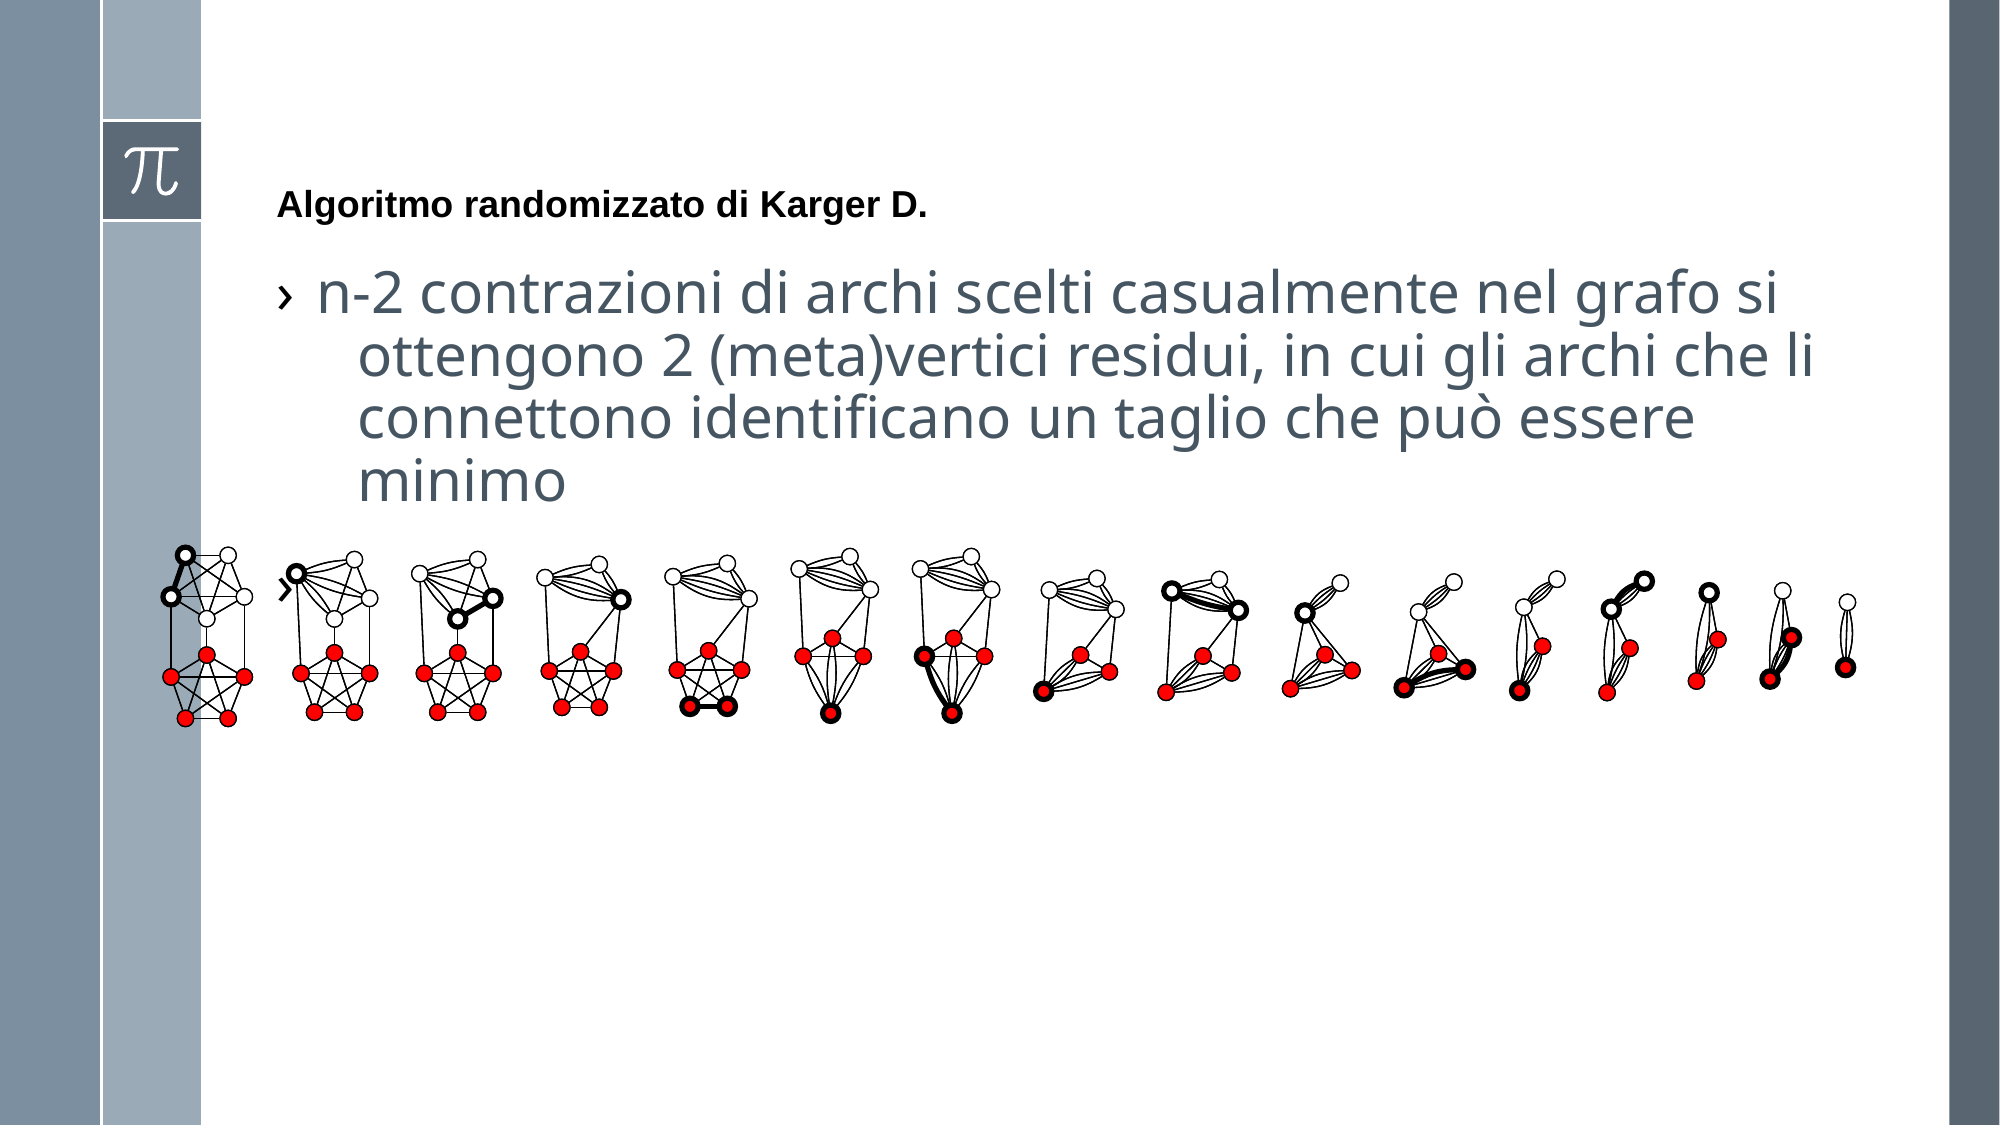

# Algoritmo randomizzato di Karger D.
n-2 contrazioni di archi scelti casualmente nel grafo si ottengono 2 (meta)vertici residui, in cui gli archi che li connettono identificano un taglio che può essere minimo